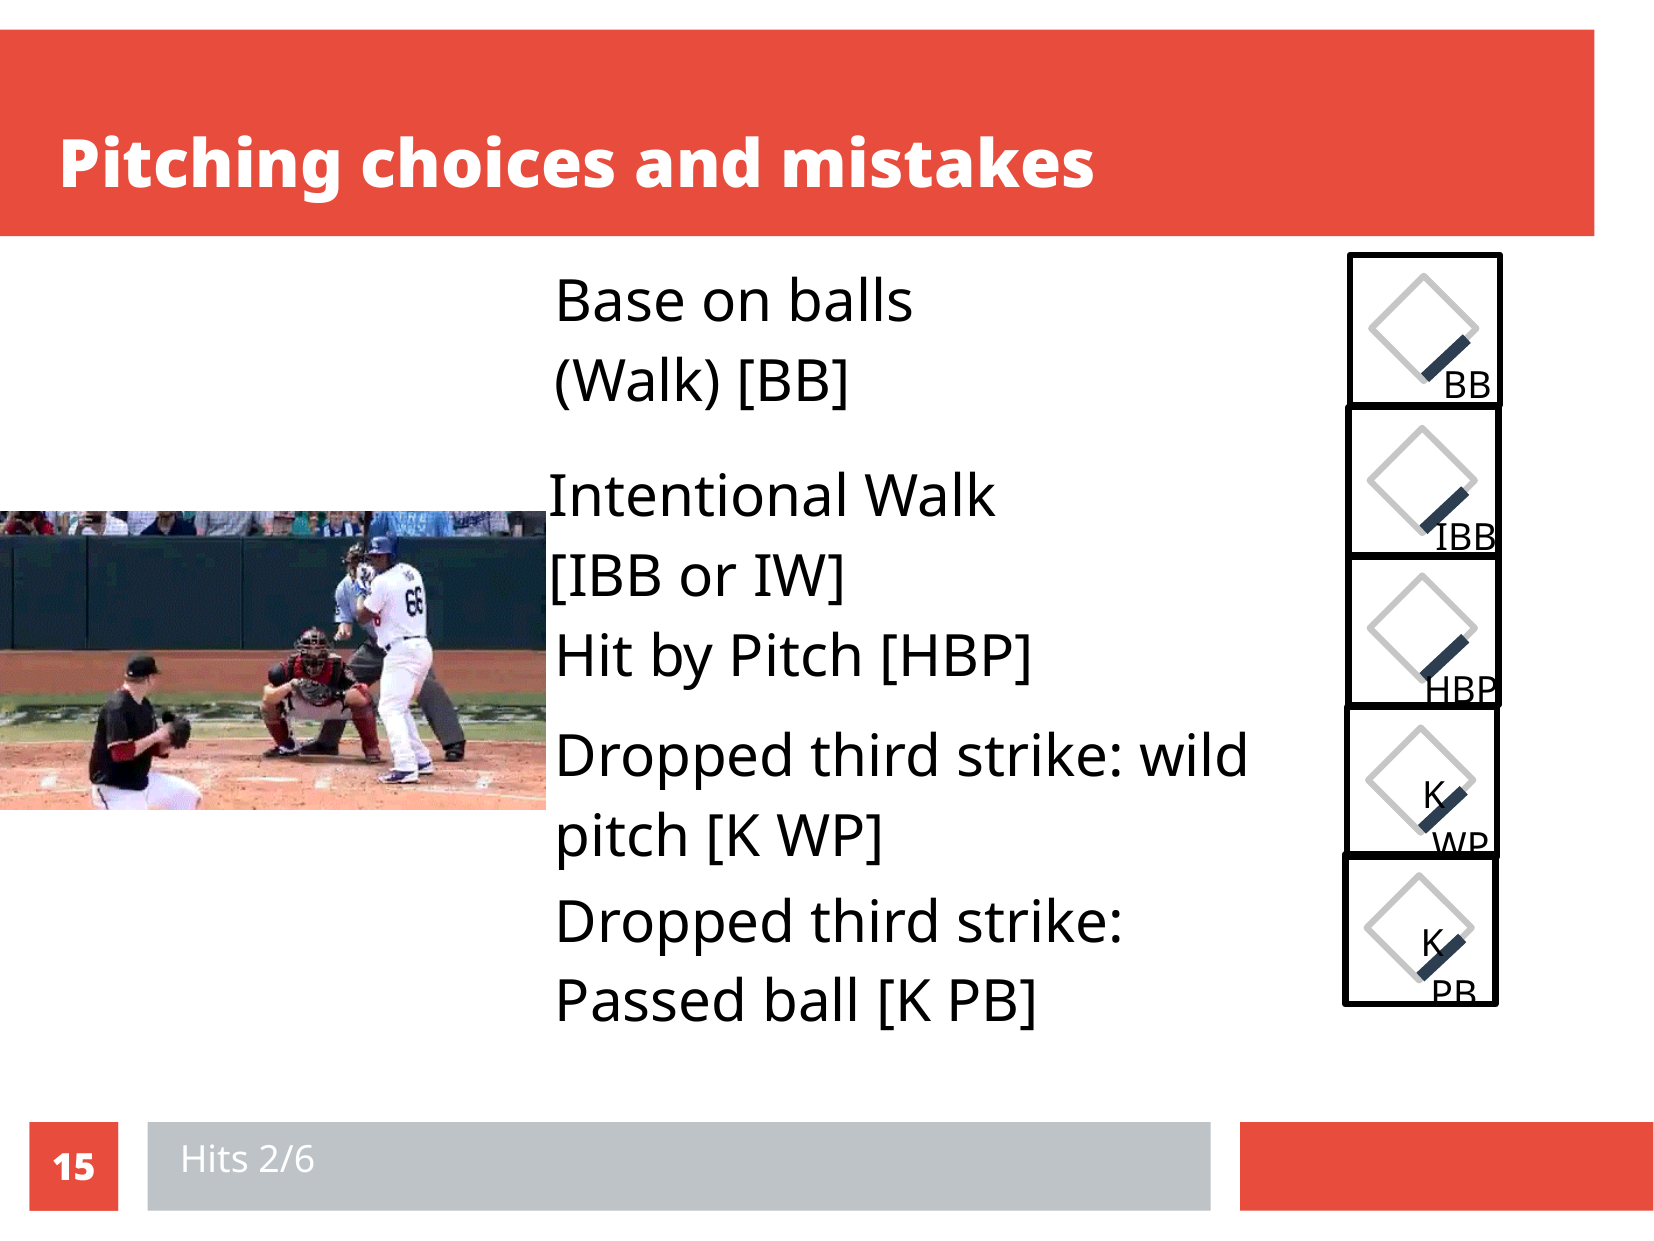

# Pitching choices and mistakes
Base on balls (Walk) [BB]
BB
Intentional Walk
[IBB or IW]
IBB
Hit by Pitch [HBP]
HBP
Dropped third strike: wild pitch [K WP]
K
 WP
Dropped third strike:
Passed ball [K PB]
K
 PB
15
Hits 2/6